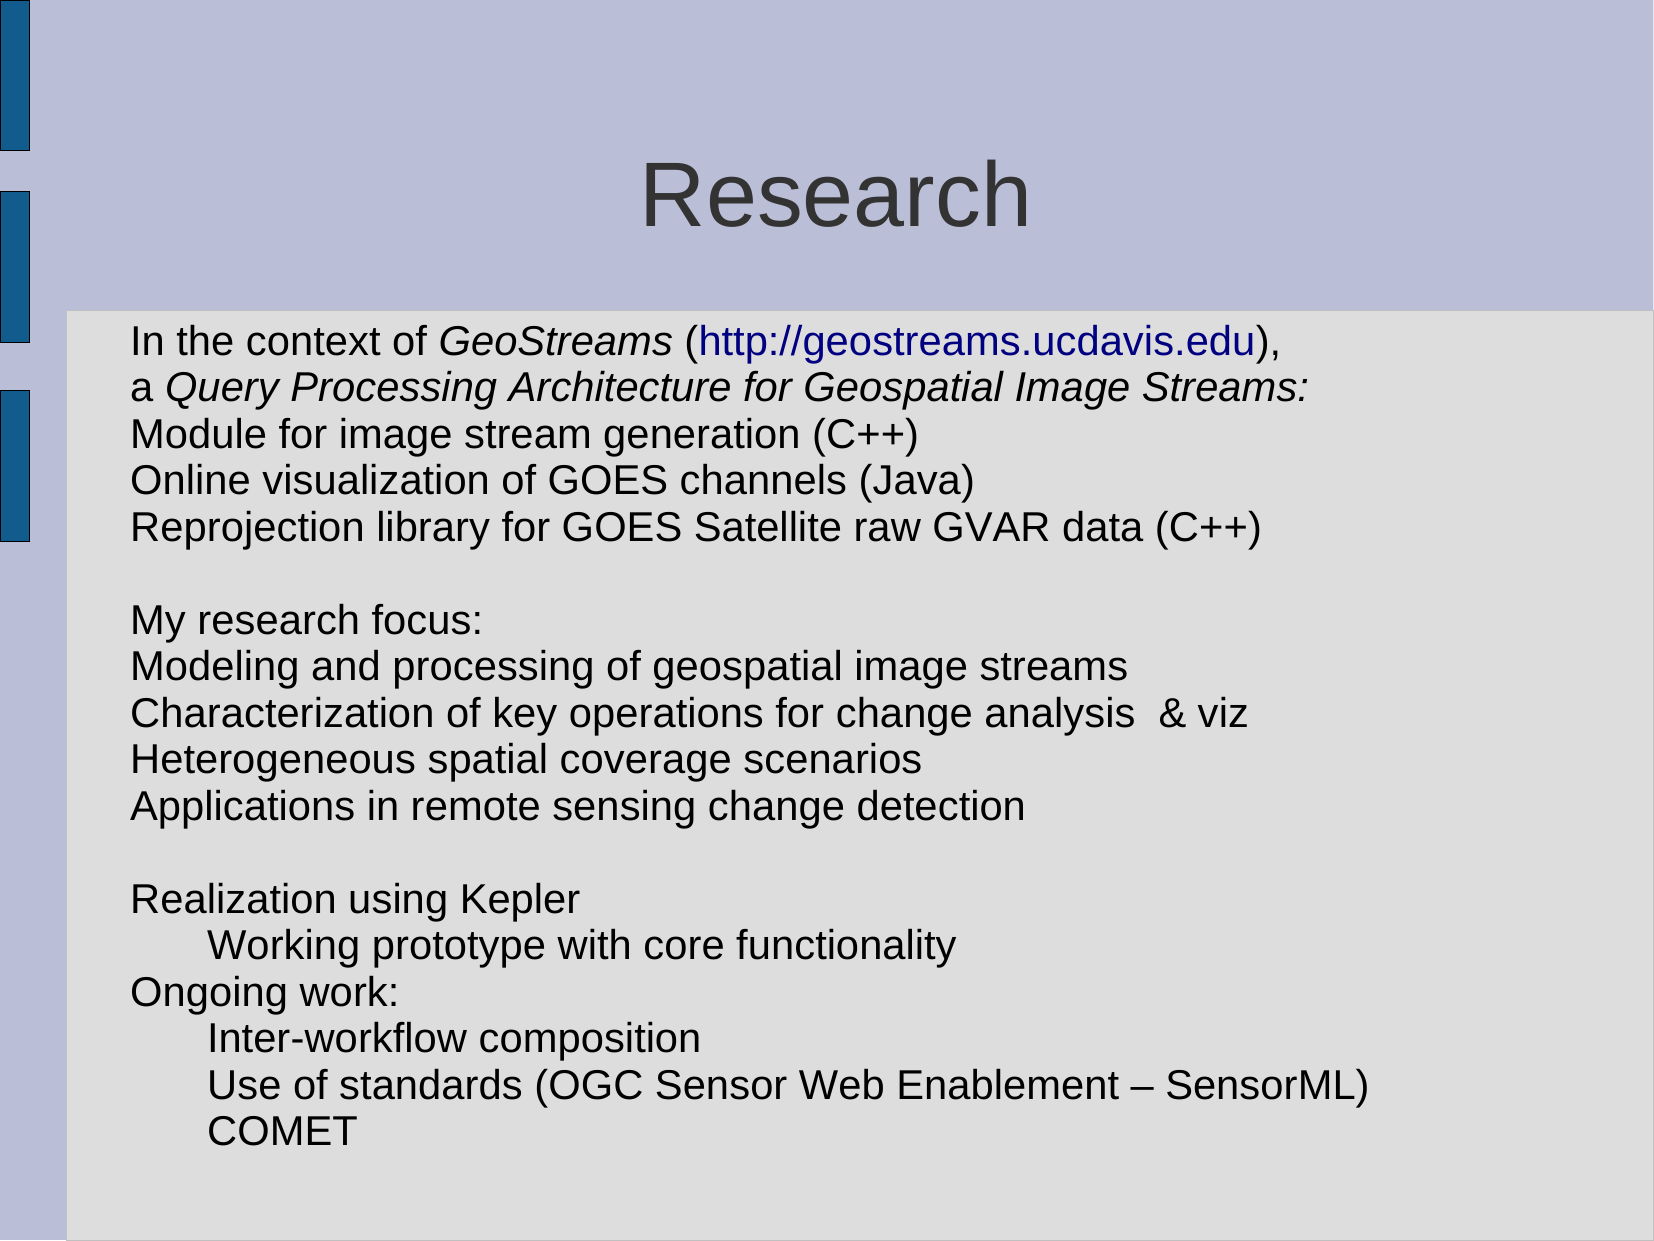

# Research
In the context of GeoStreams (http://geostreams.ucdavis.edu),
a Query Processing Architecture for Geospatial Image Streams:
Module for image stream generation (C++)
Online visualization of GOES channels (Java)
Reprojection library for GOES Satellite raw GVAR data (C++)
My research focus:
Modeling and processing of geospatial image streams
Characterization of key operations for change analysis & viz
Heterogeneous spatial coverage scenarios
Applications in remote sensing change detection
Realization using Kepler
Working prototype with core functionality
Ongoing work:
Inter-workflow composition
Use of standards (OGC Sensor Web Enablement – SensorML)
COMET